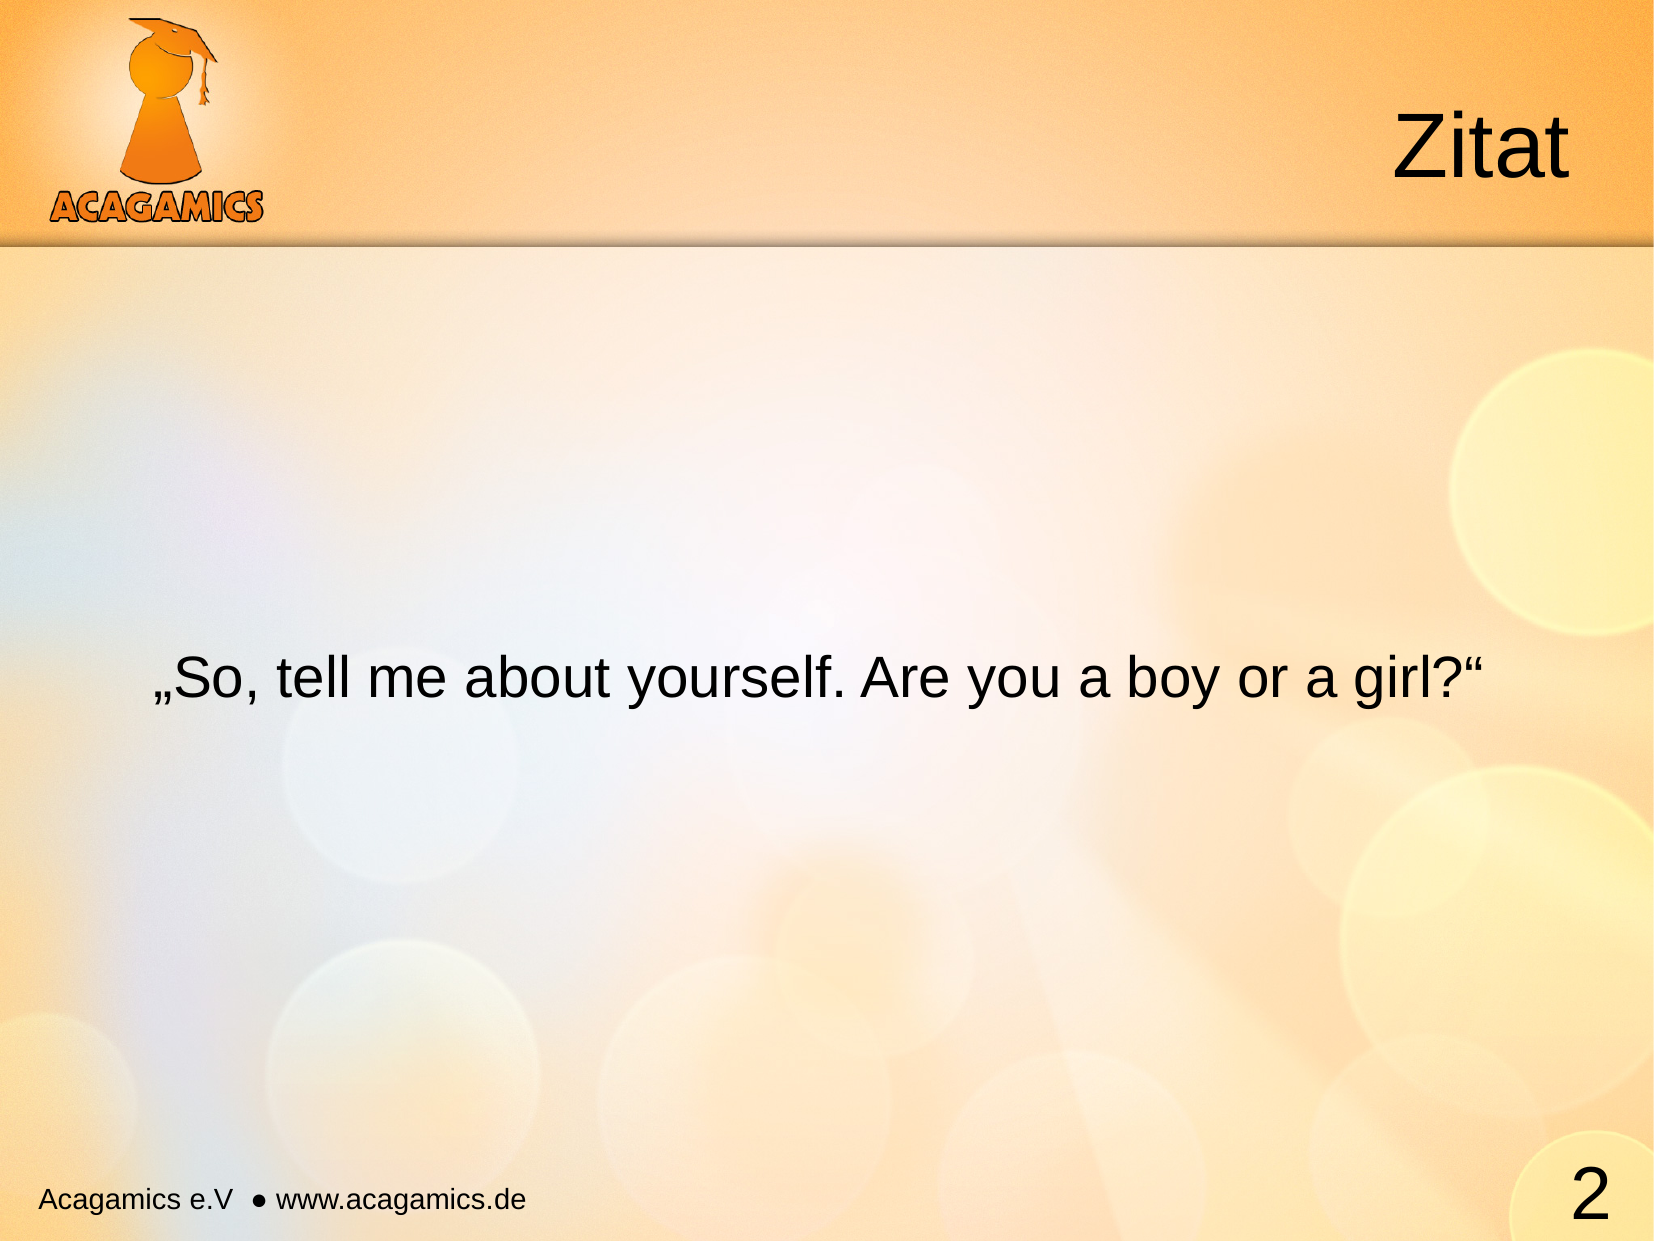

# Zitat
„So, tell me about yourself. Are you a boy or a girl?“
2